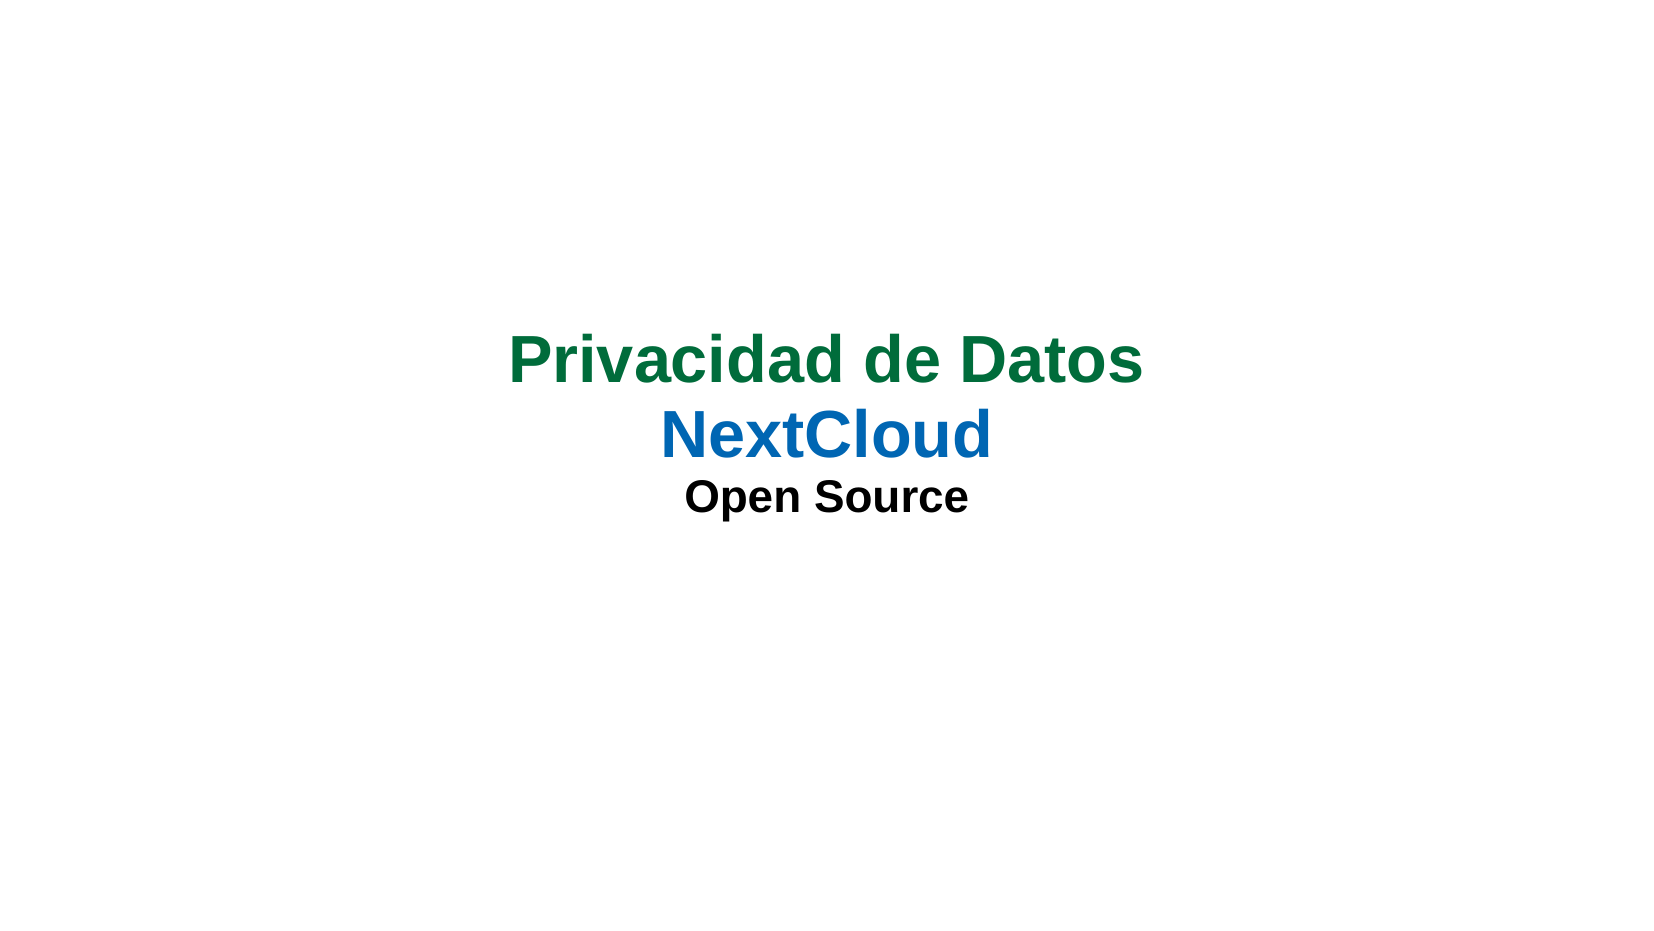

# Privacidad de Datos
NextCloud
Open Source